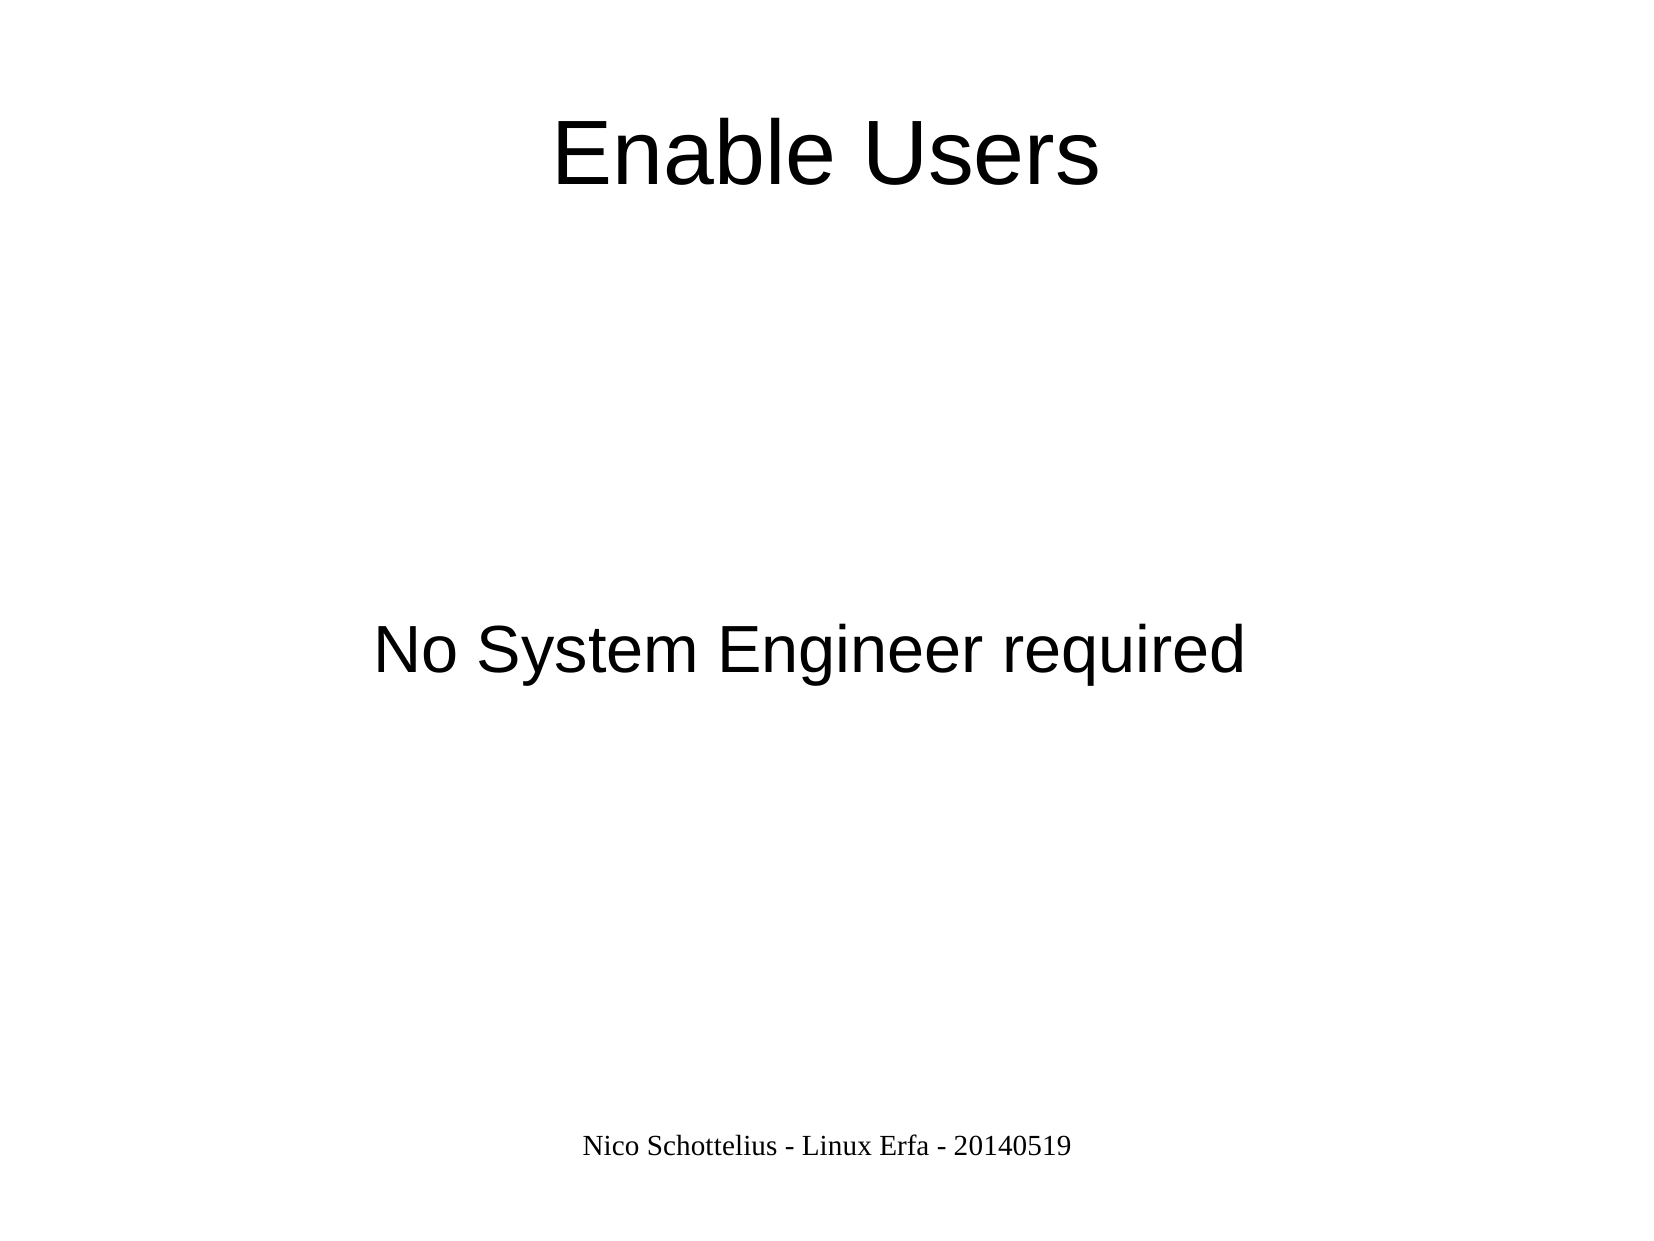

# Enable Users
No System Engineer required
Nico Schottelius - Linux Erfa - 20140519